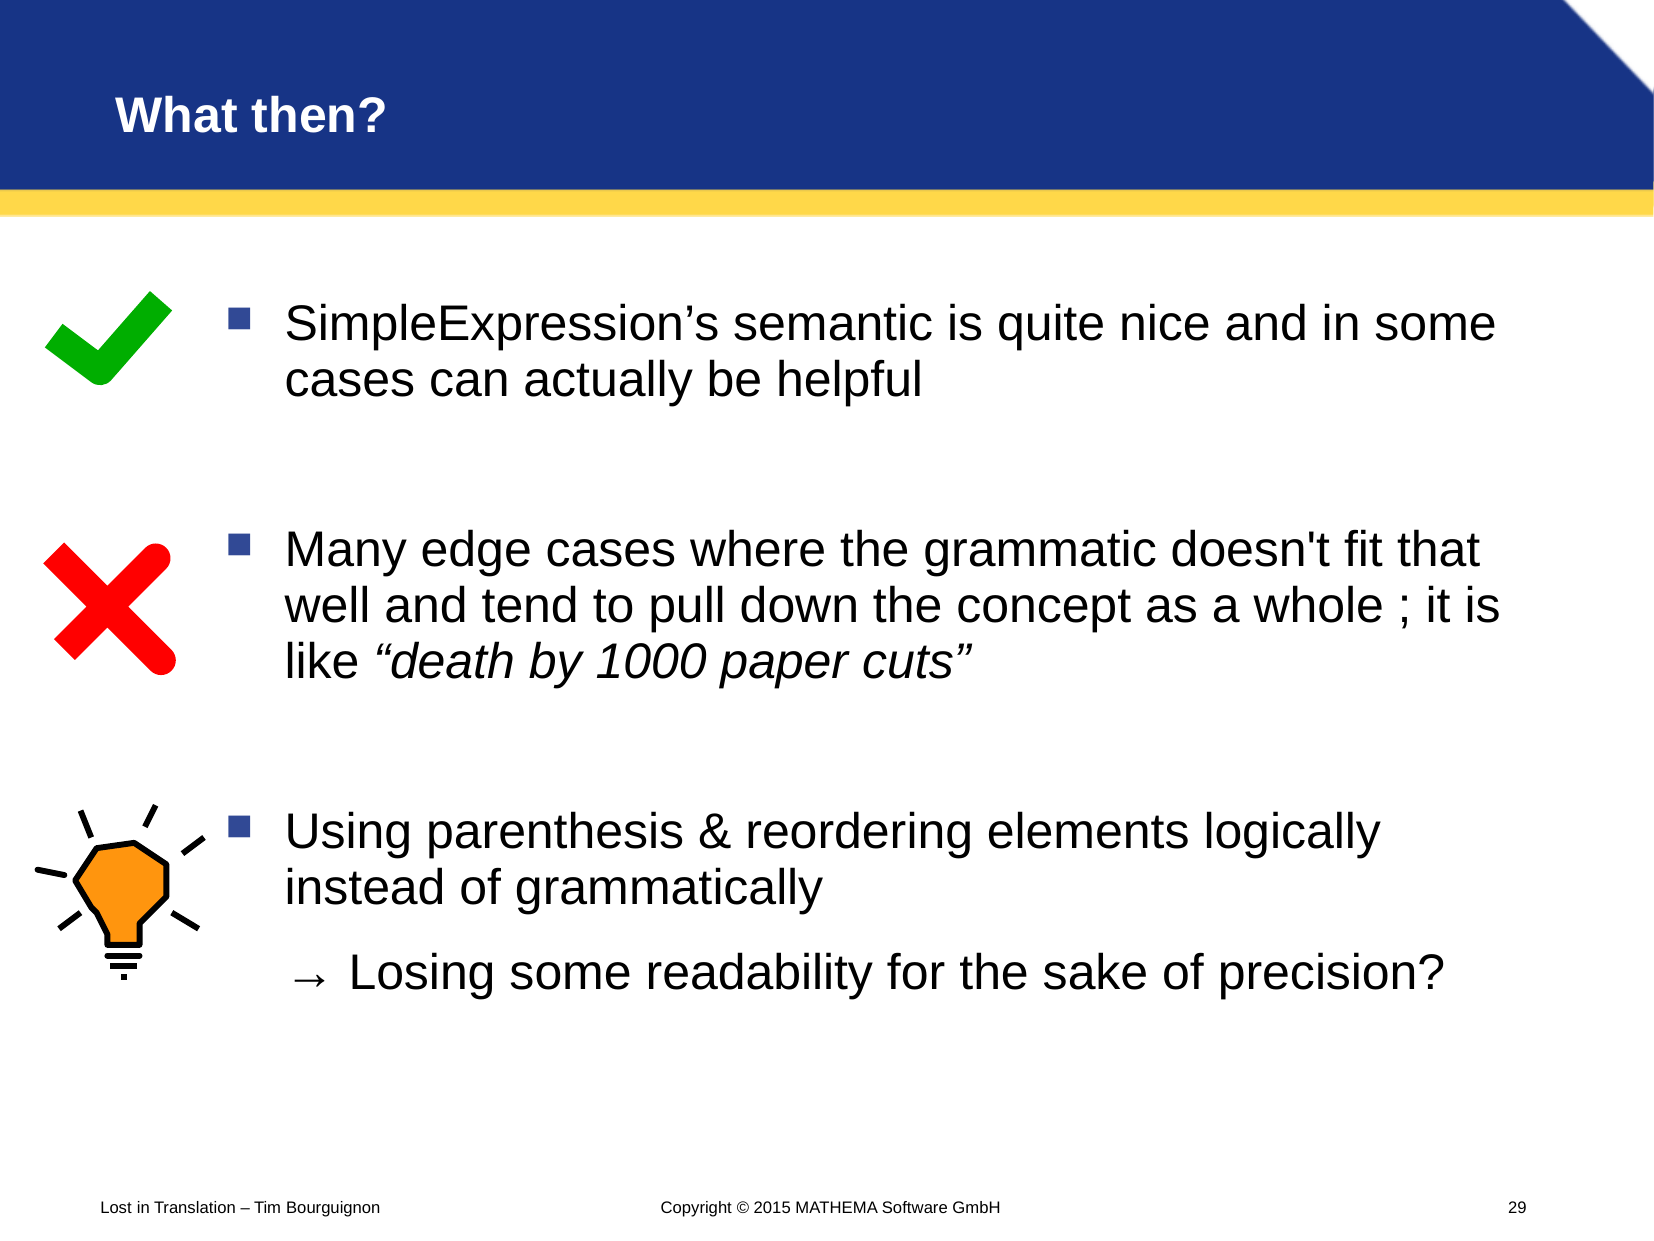

# What then?
SimpleExpression’s semantic is quite nice and in some cases can actually be helpful
Many edge cases where the grammatic doesn't fit that well and tend to pull down the concept as a whole ; it is like “death by 1000 paper cuts”
Using parenthesis & reordering elements logically instead of grammatically
→ Losing some readability for the sake of precision?